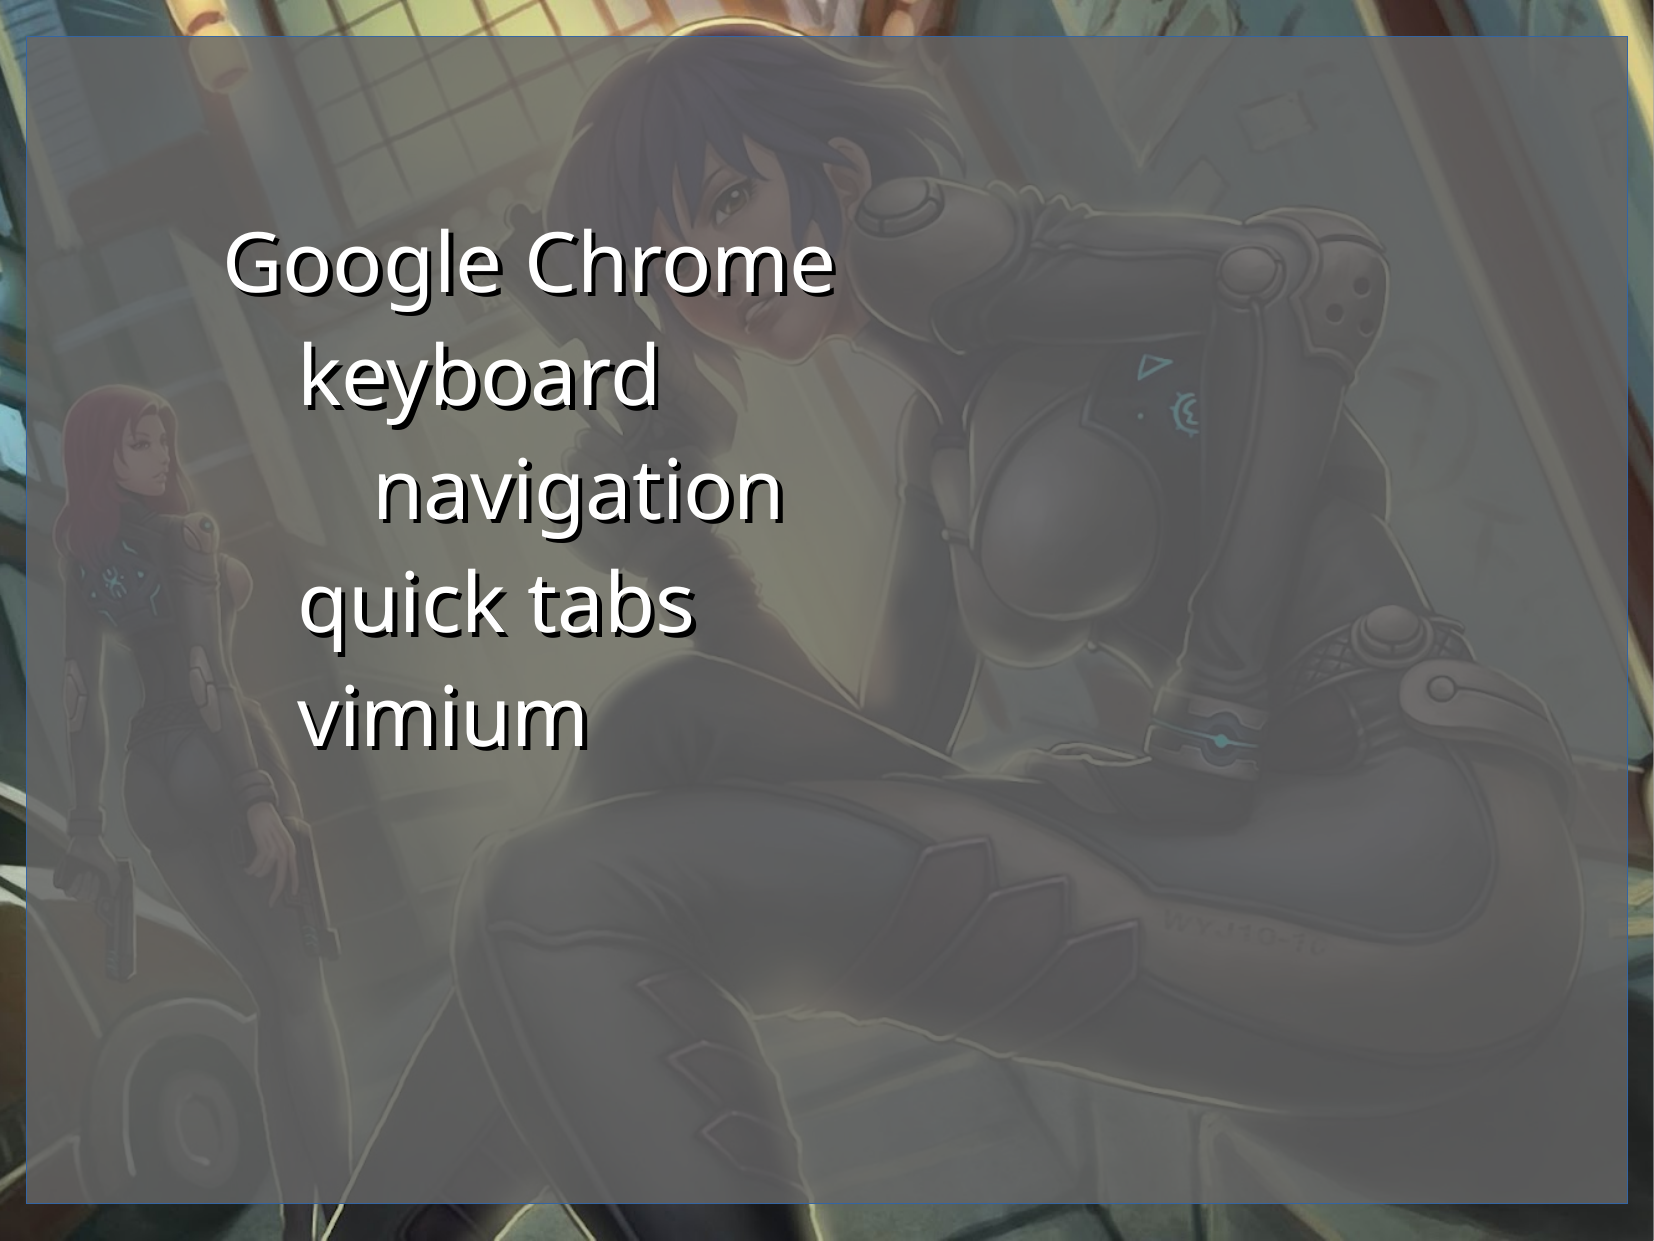

Google Chrome
	keyboard
		navigation
	quick tabs
	vimium